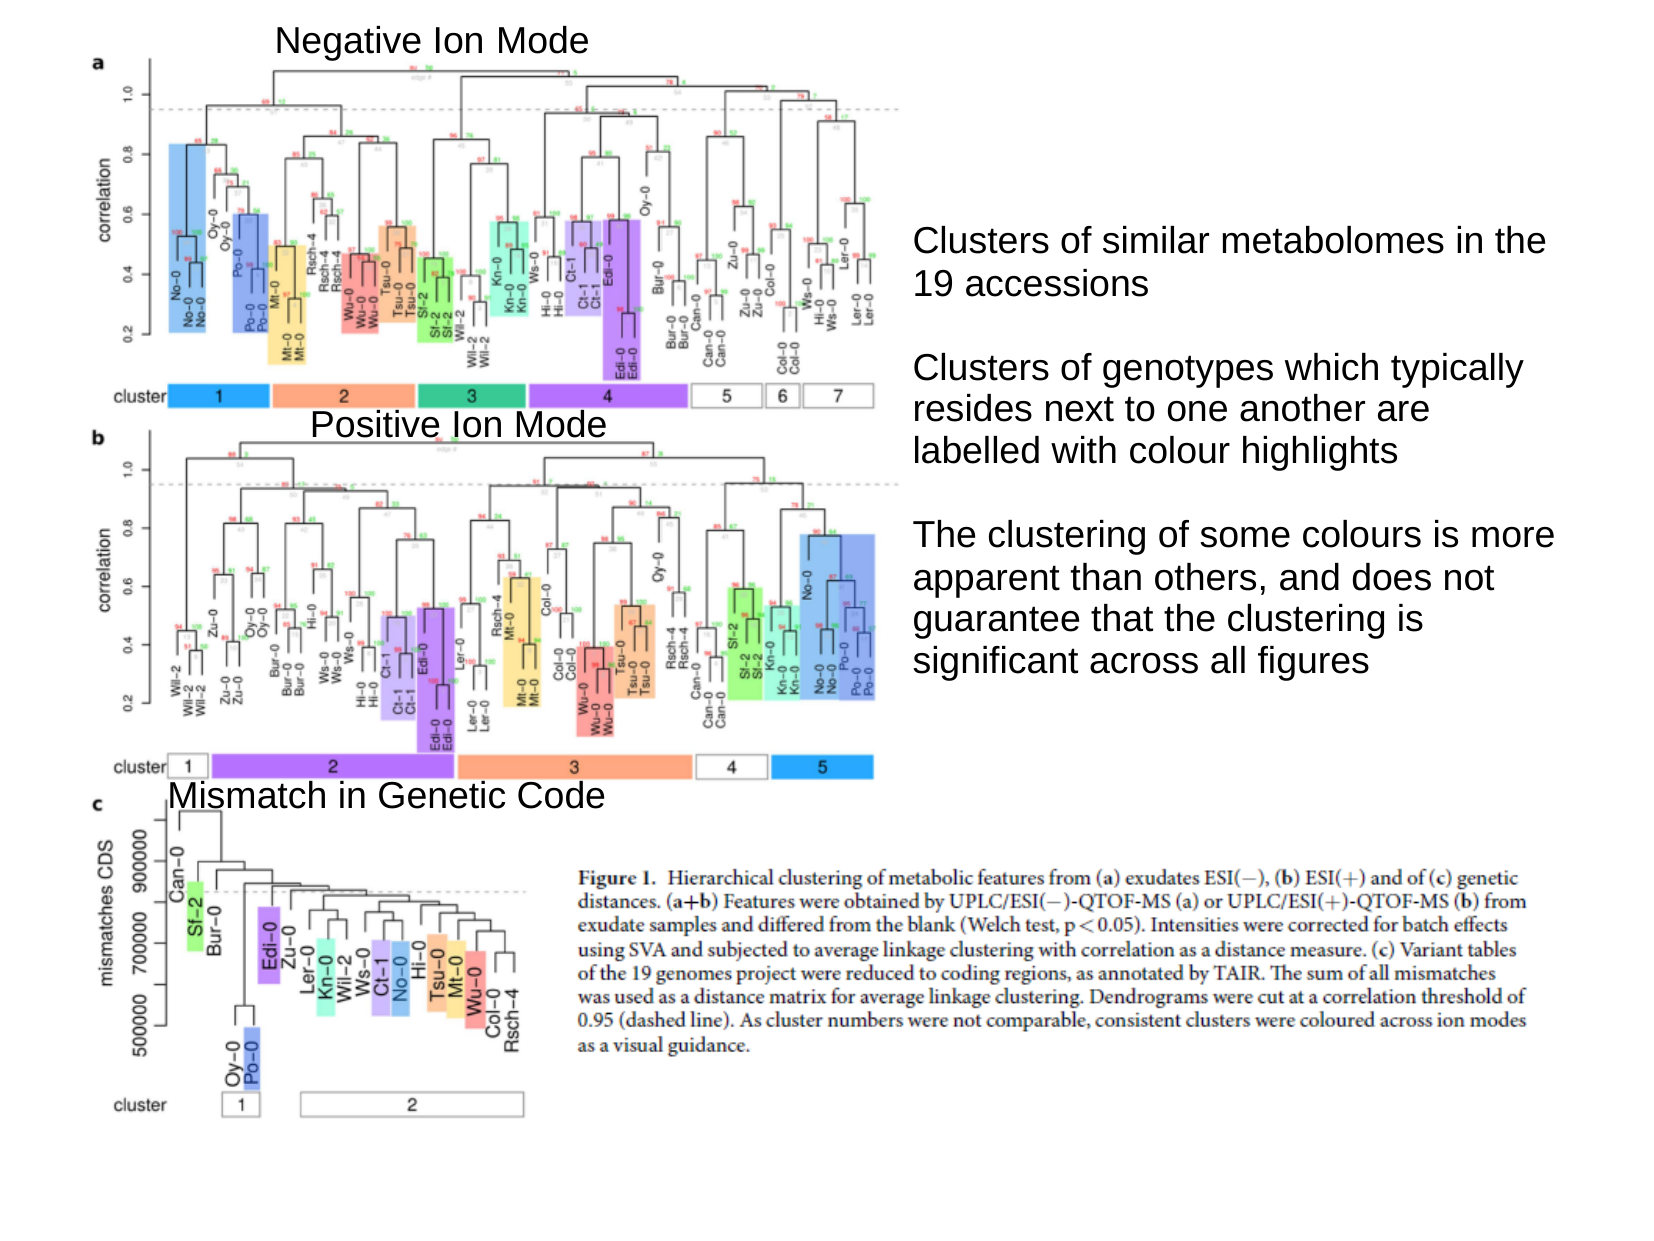

Negative Ion 	Mode
Clusters of similar metabolomes in the 19 accessions
Clusters of genotypes which typically resides next to one another are labelled with colour highlights
The clustering of some colours is more apparent than others, and does not guarantee that the clustering is significant across all figures
Positive Ion Mode
Mismatch in Genetic Code